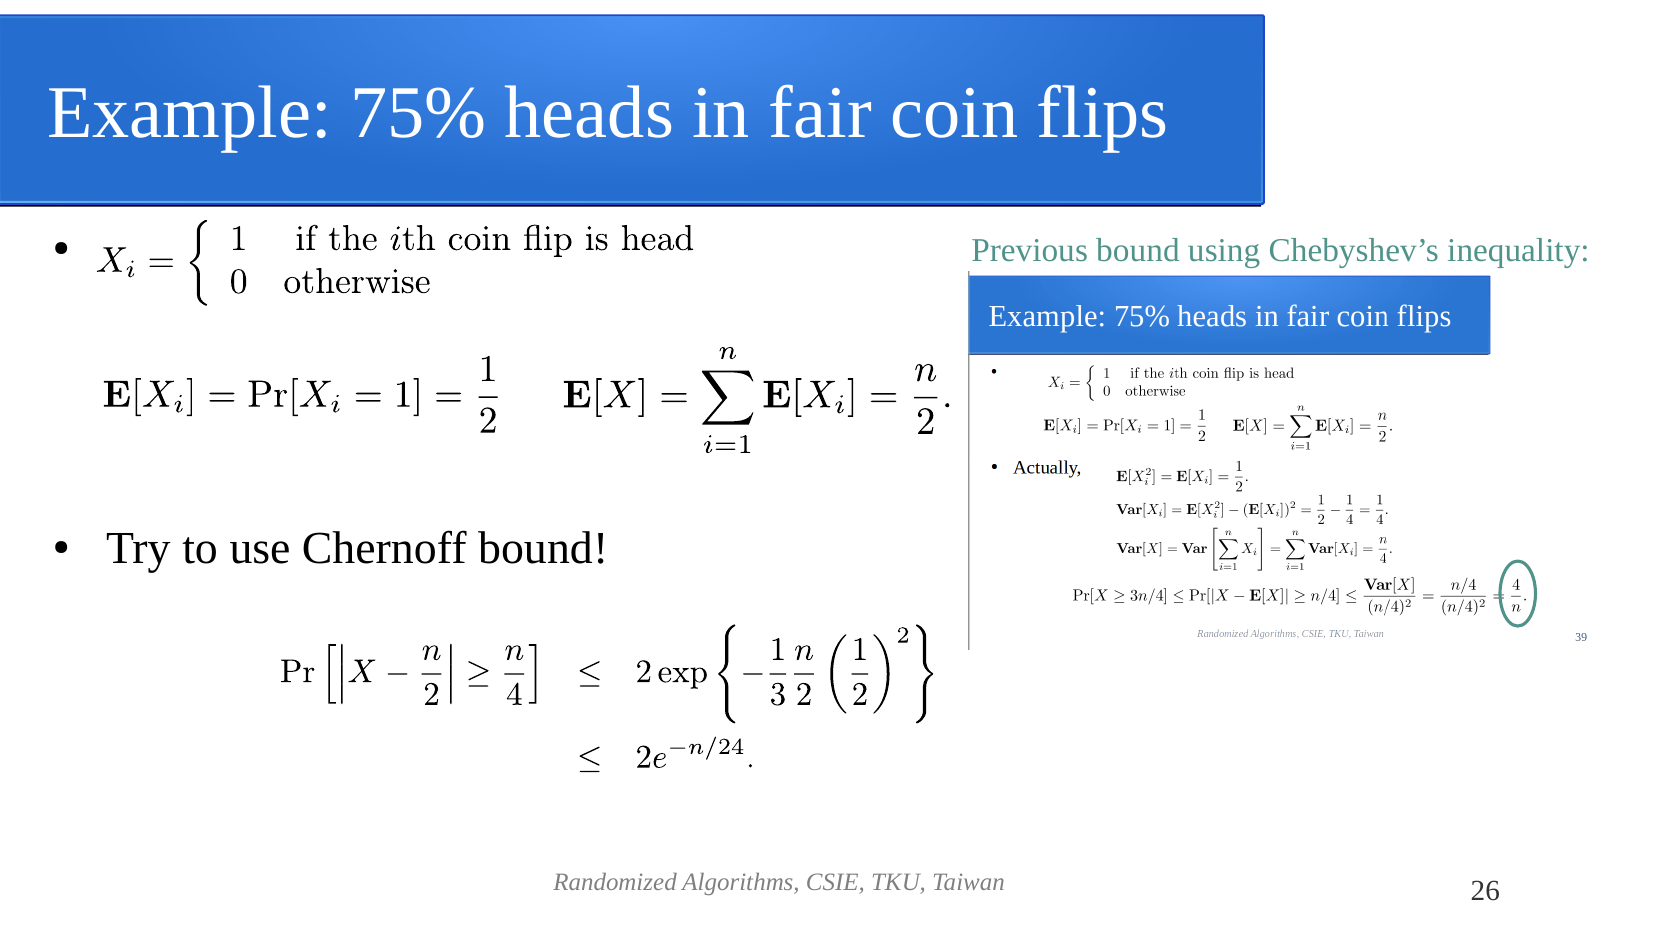

# Example: 75% heads in fair coin flips
Try to use Chernoff bound!
Previous bound using Chebyshev’s inequality:
Randomized Algorithms, CSIE, TKU, Taiwan
26